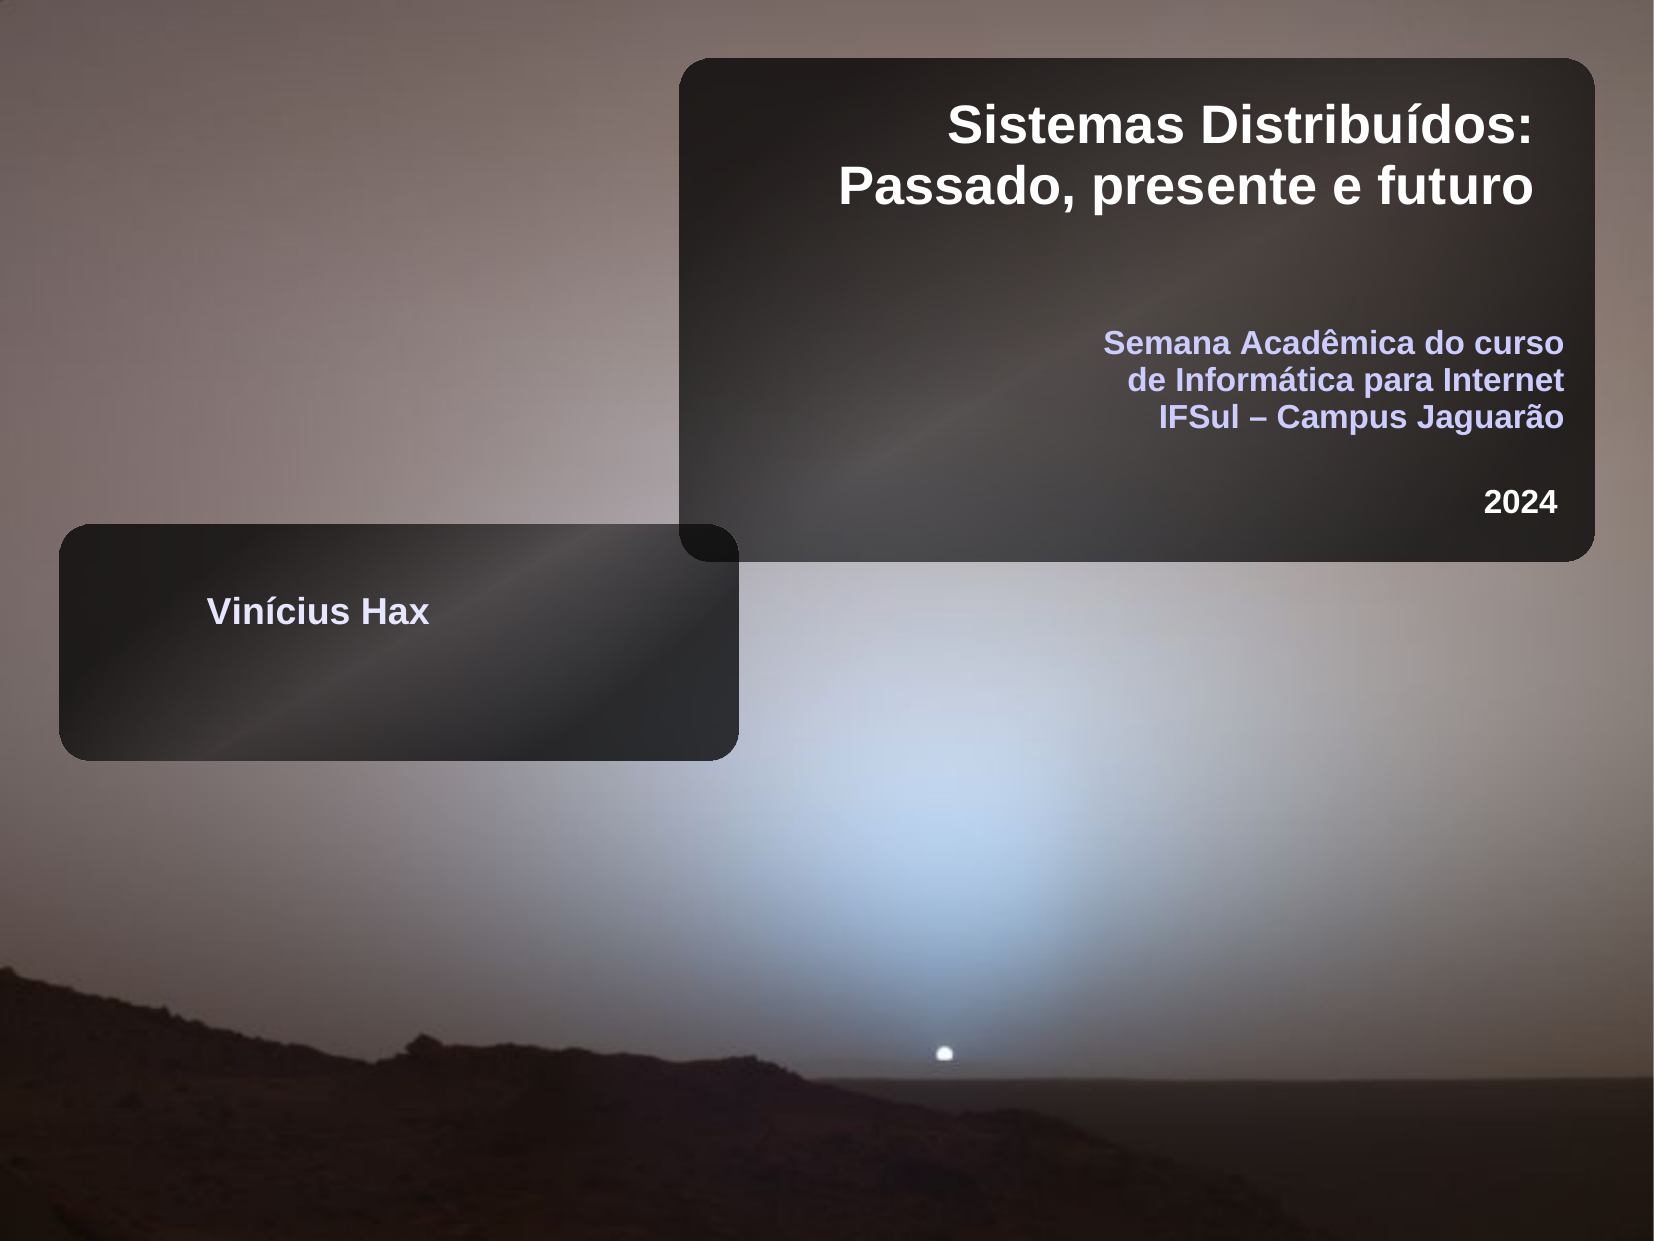

# Sistemas Distribuídos: Passado, presente e futuro